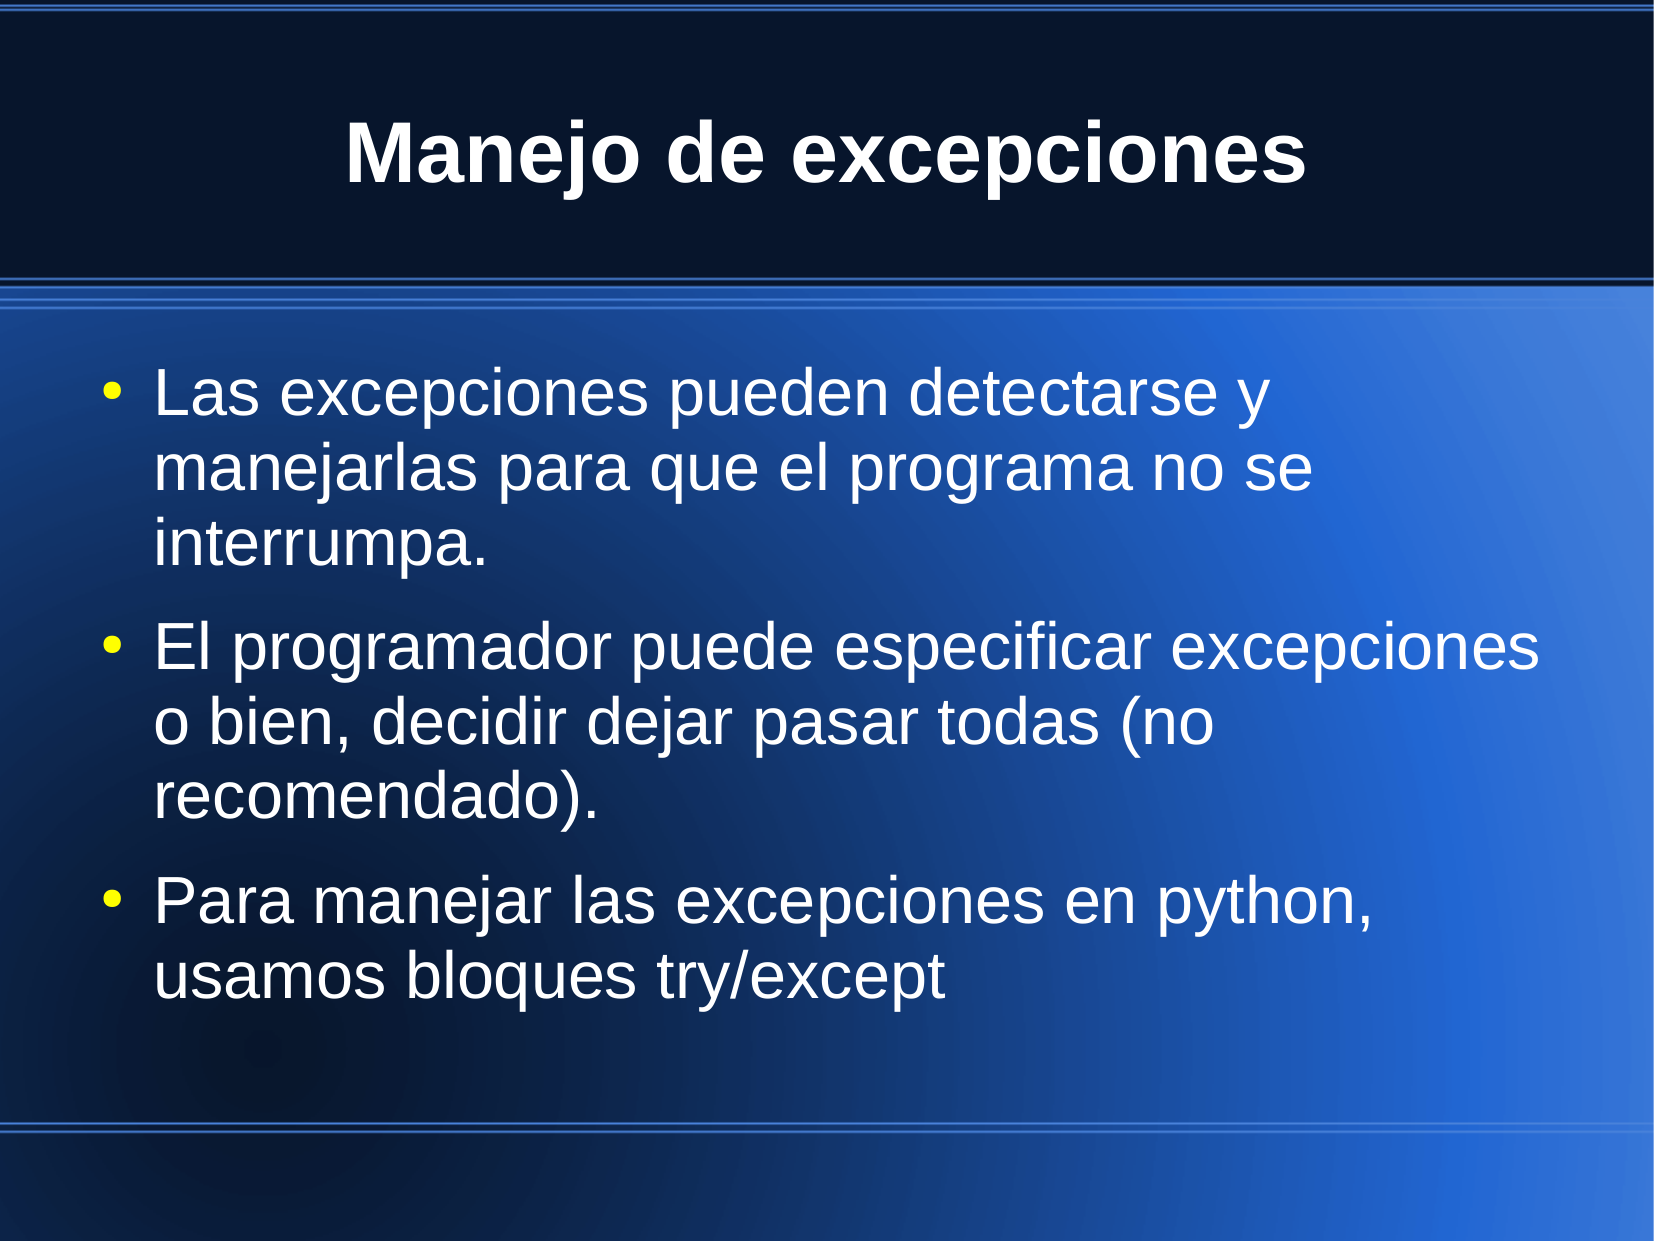

# Manejo de excepciones
Las excepciones pueden detectarse y manejarlas para que el programa no se interrumpa.
El programador puede especificar excepciones o bien, decidir dejar pasar todas (no recomendado).
Para manejar las excepciones en python, usamos bloques try/except